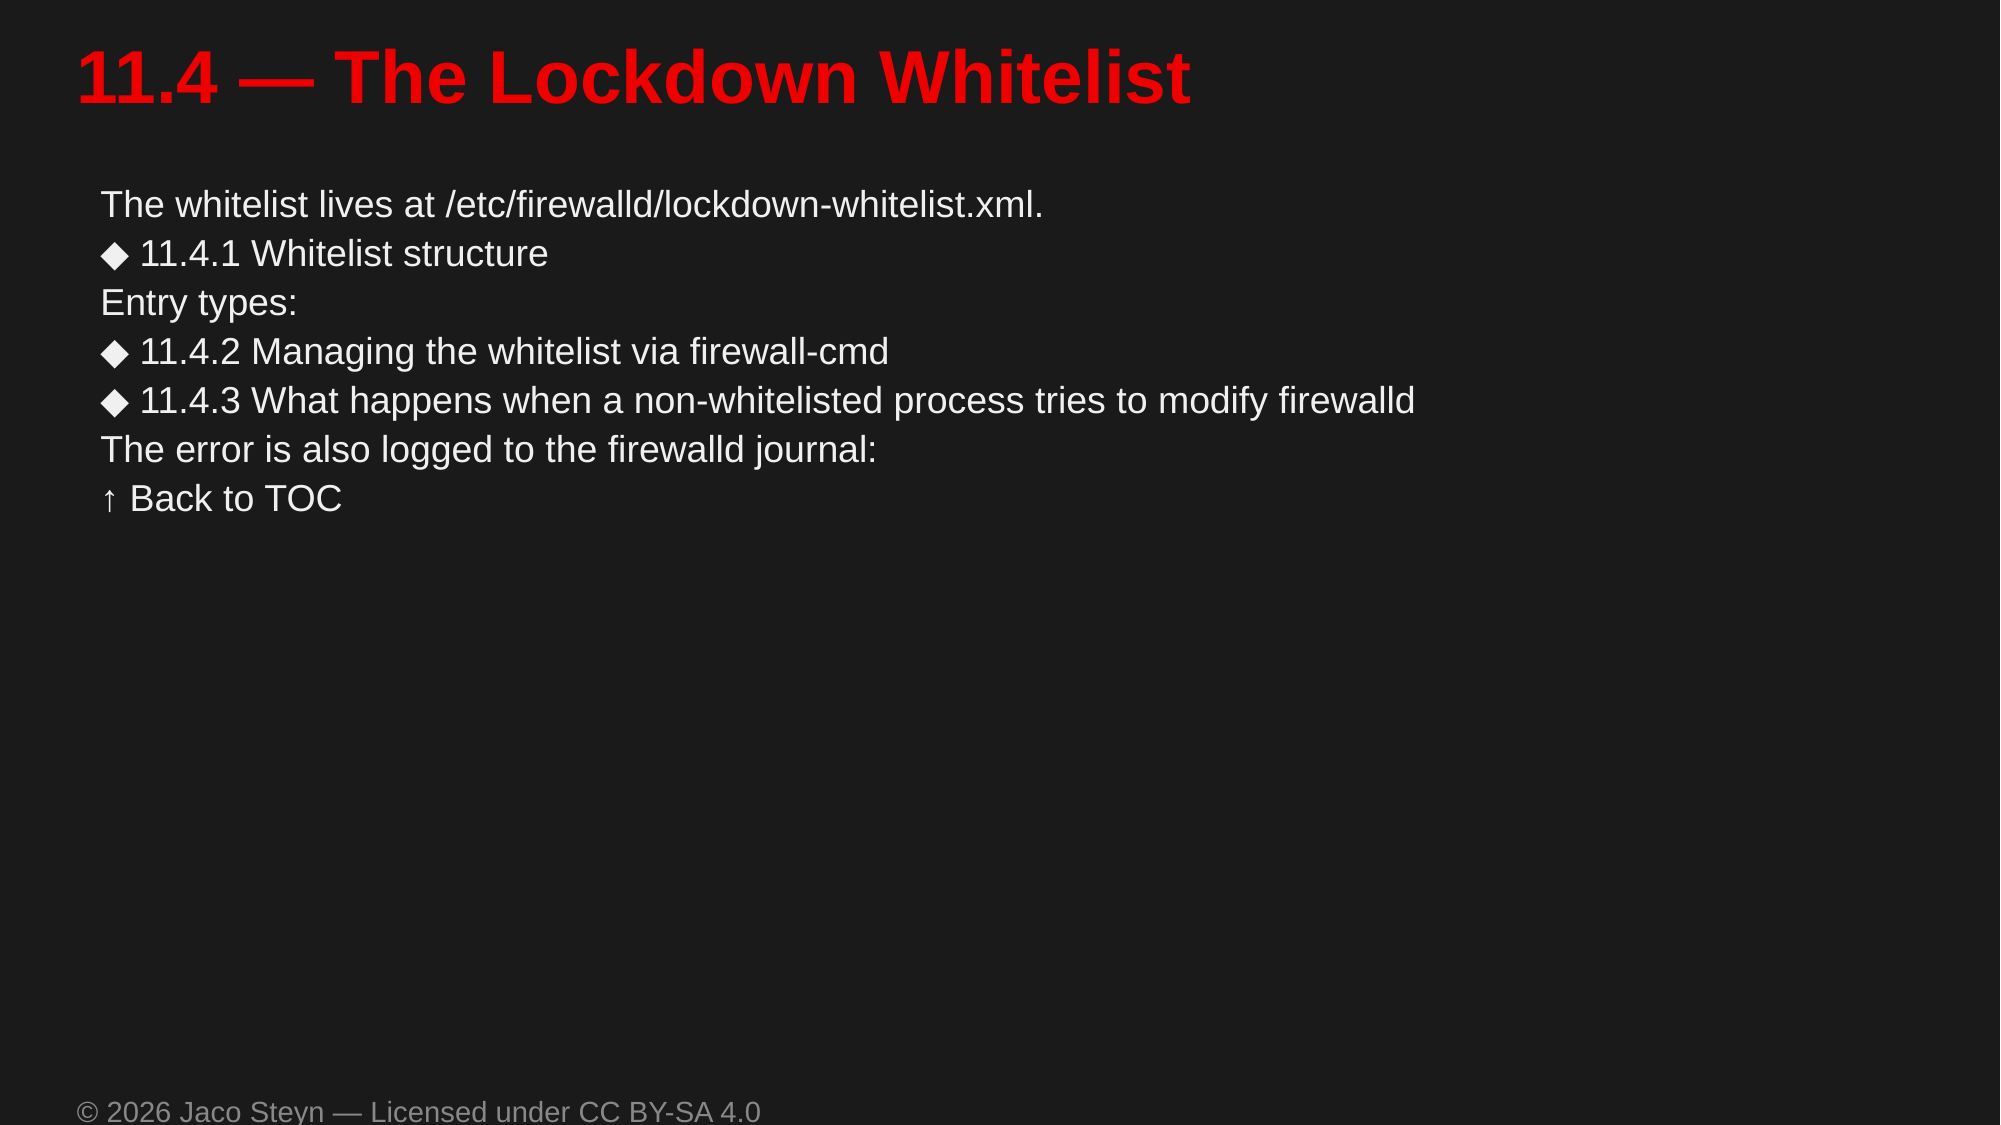

11.4 — The Lockdown Whitelist
The whitelist lives at /etc/firewalld/lockdown-whitelist.xml.
◆ 11.4.1 Whitelist structure
Entry types:
◆ 11.4.2 Managing the whitelist via firewall-cmd
◆ 11.4.3 What happens when a non-whitelisted process tries to modify firewalld
The error is also logged to the firewalld journal:
↑ Back to TOC
© 2026 Jaco Steyn — Licensed under CC BY-SA 4.0